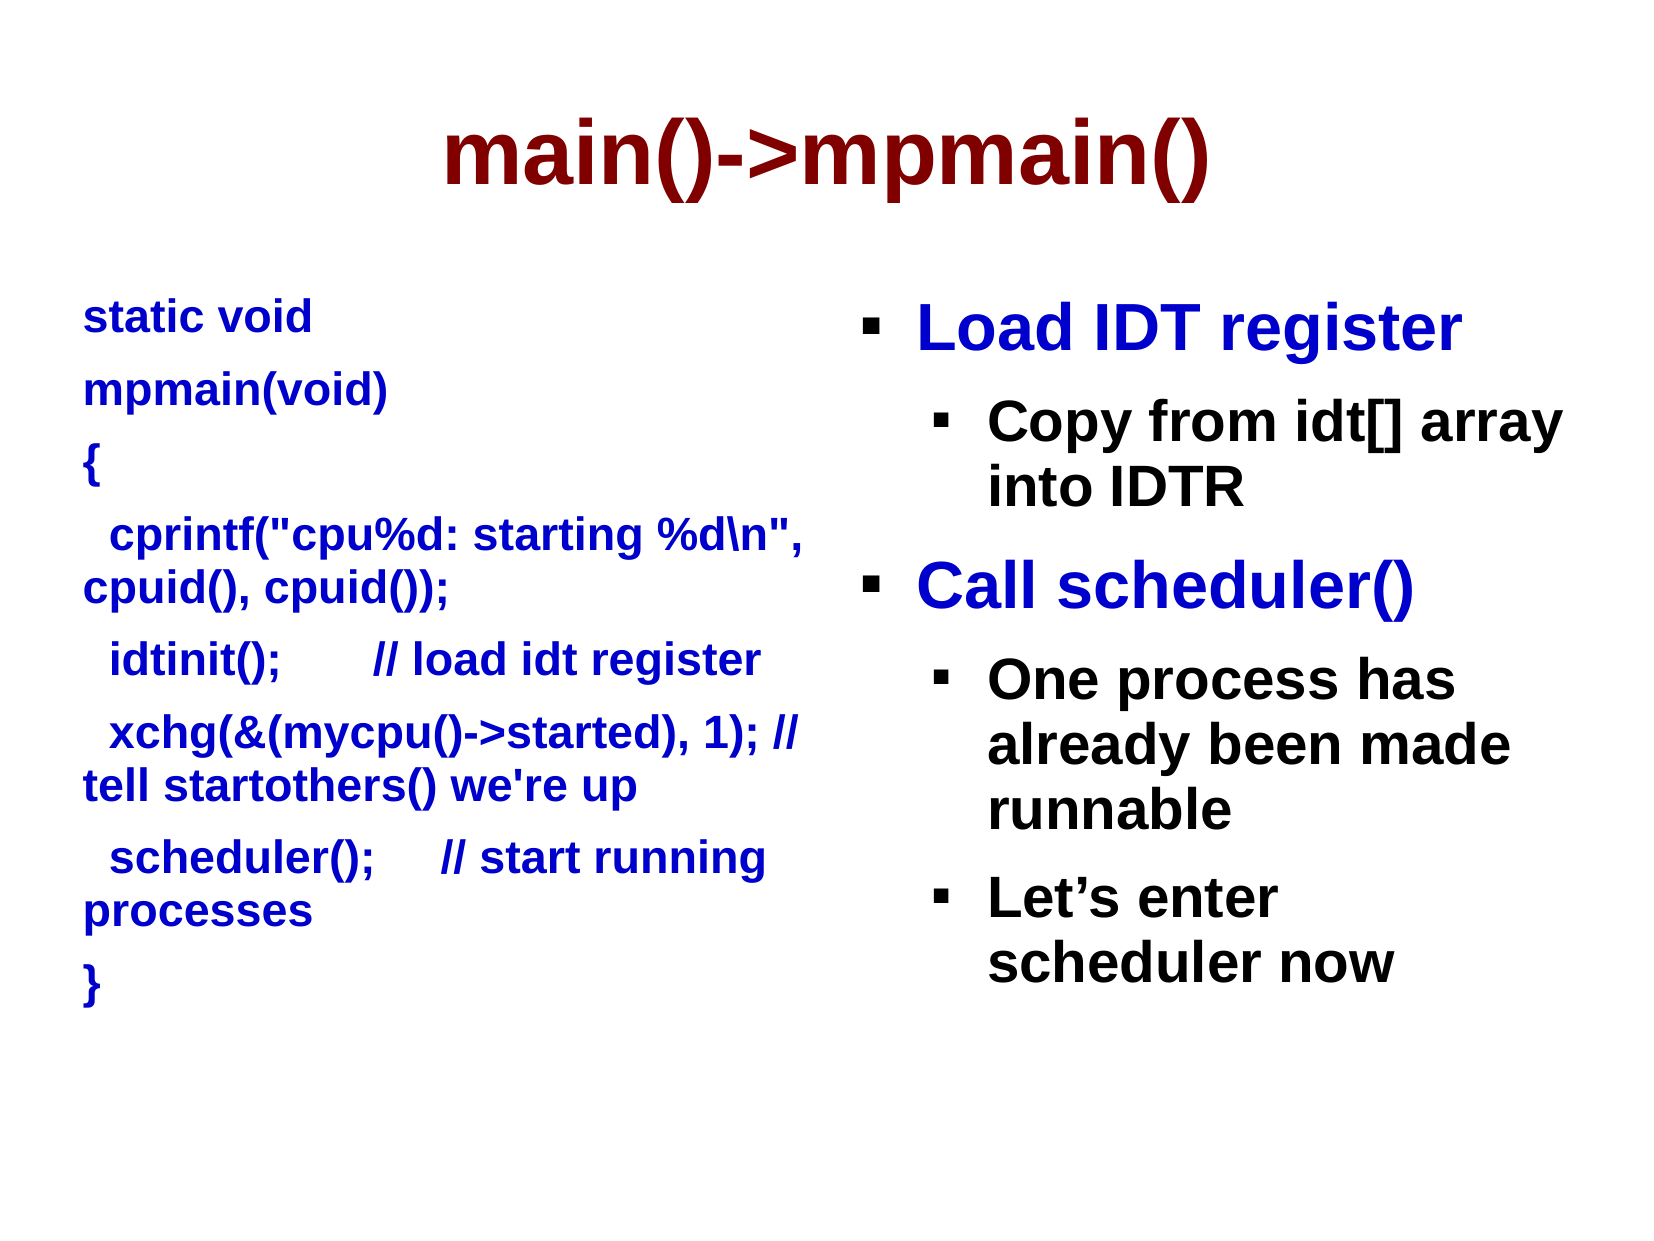

# main()->mpmain()
static void
mpmain(void)
{
 cprintf("cpu%d: starting %d\n", cpuid(), cpuid());
 idtinit(); // load idt register
 xchg(&(mycpu()->started), 1); // tell startothers() we're up
 scheduler(); // start running processes
}
Load IDT register
Copy from idt[] array into IDTR
Call scheduler()
One process has already been made runnable
Let’s enter scheduler now